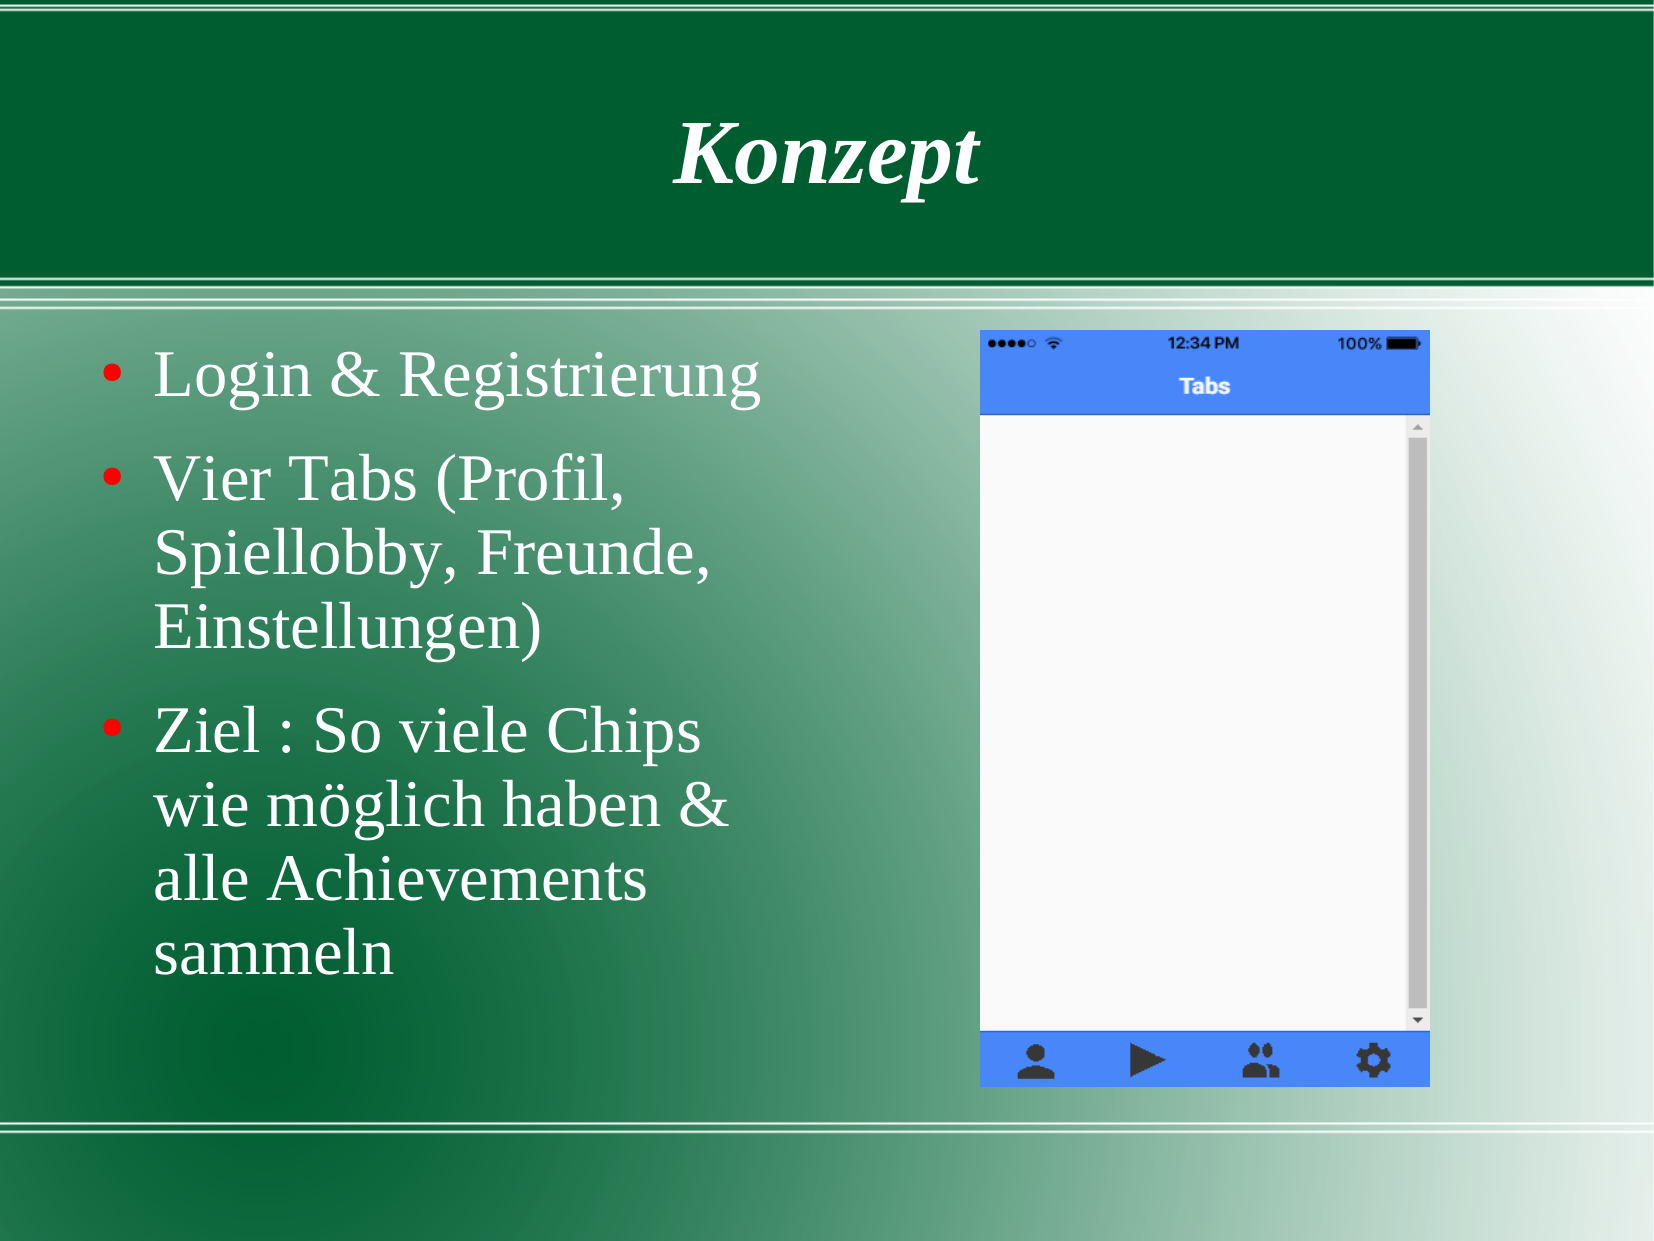

# Konzept
Login & Registrierung
Vier Tabs (Profil, Spiellobby, Freunde, Einstellungen)
Ziel : So viele Chips wie möglich haben & alle Achievements sammeln